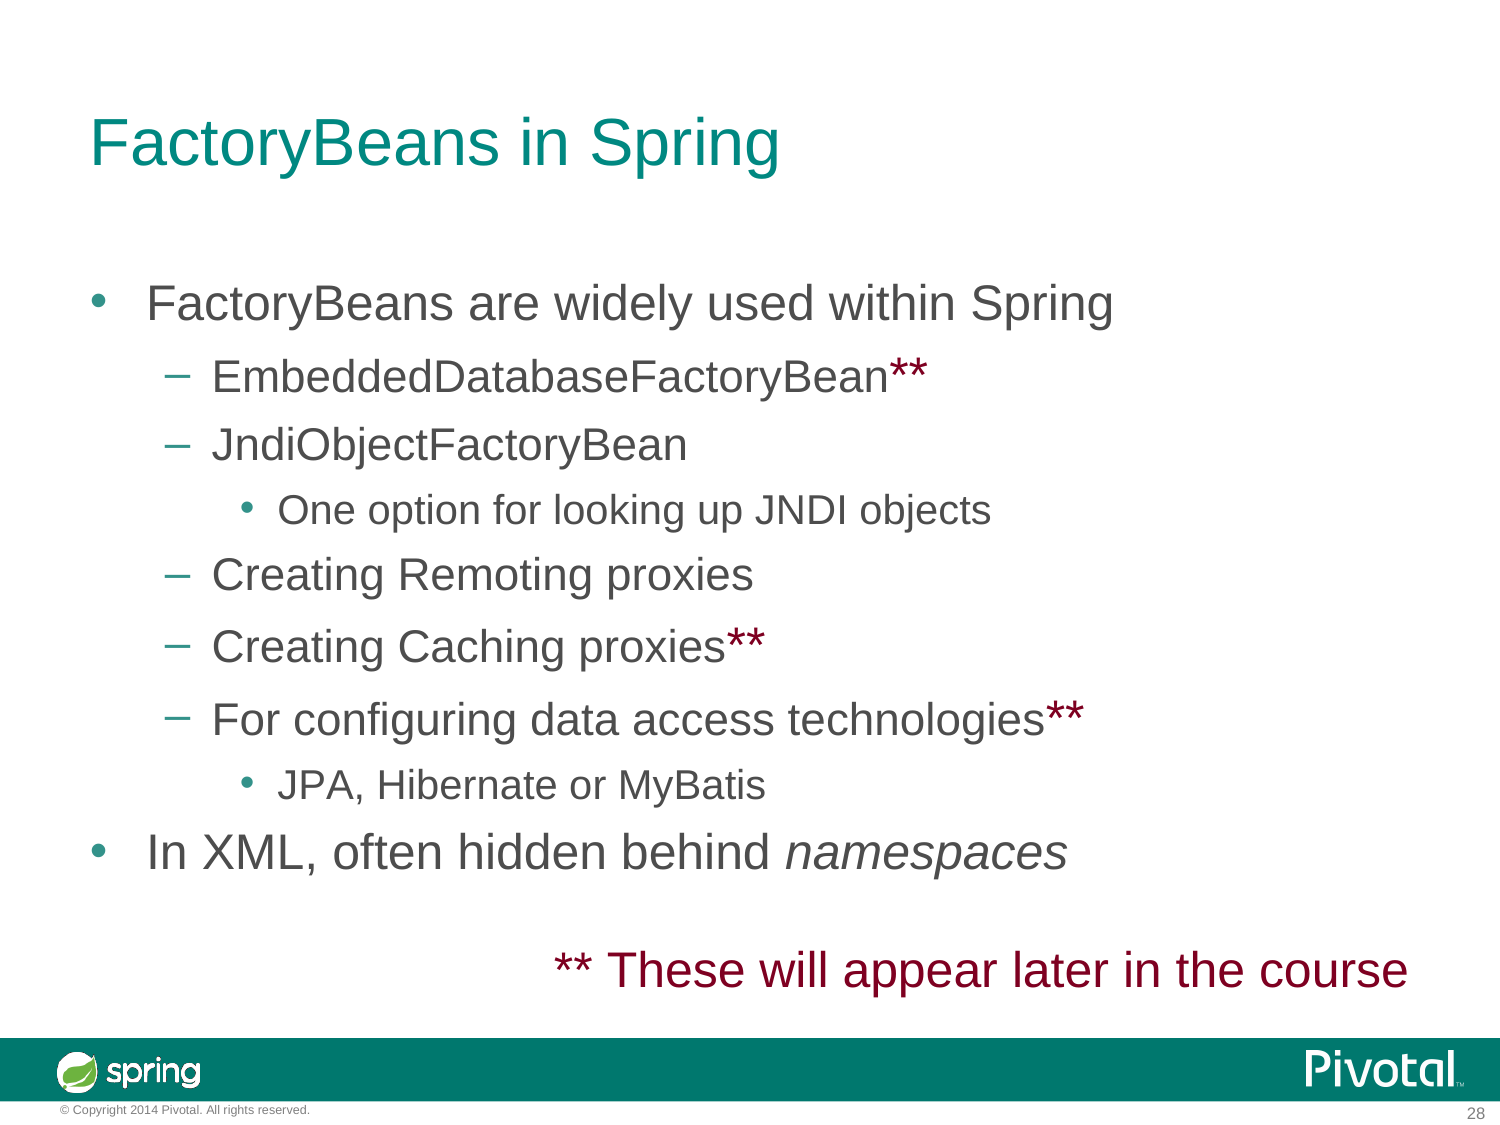

# FactoryBeans in Spring
FactoryBeans are widely used within Spring
EmbeddedDatabaseFactoryBean**
JndiObjectFactoryBean
One option for looking up JNDI objects
Creating Remoting proxies
Creating Caching proxies**
For configuring data access technologies**
JPA, Hibernate or MyBatis
In XML, often hidden behind namespaces
** These will appear later in the course